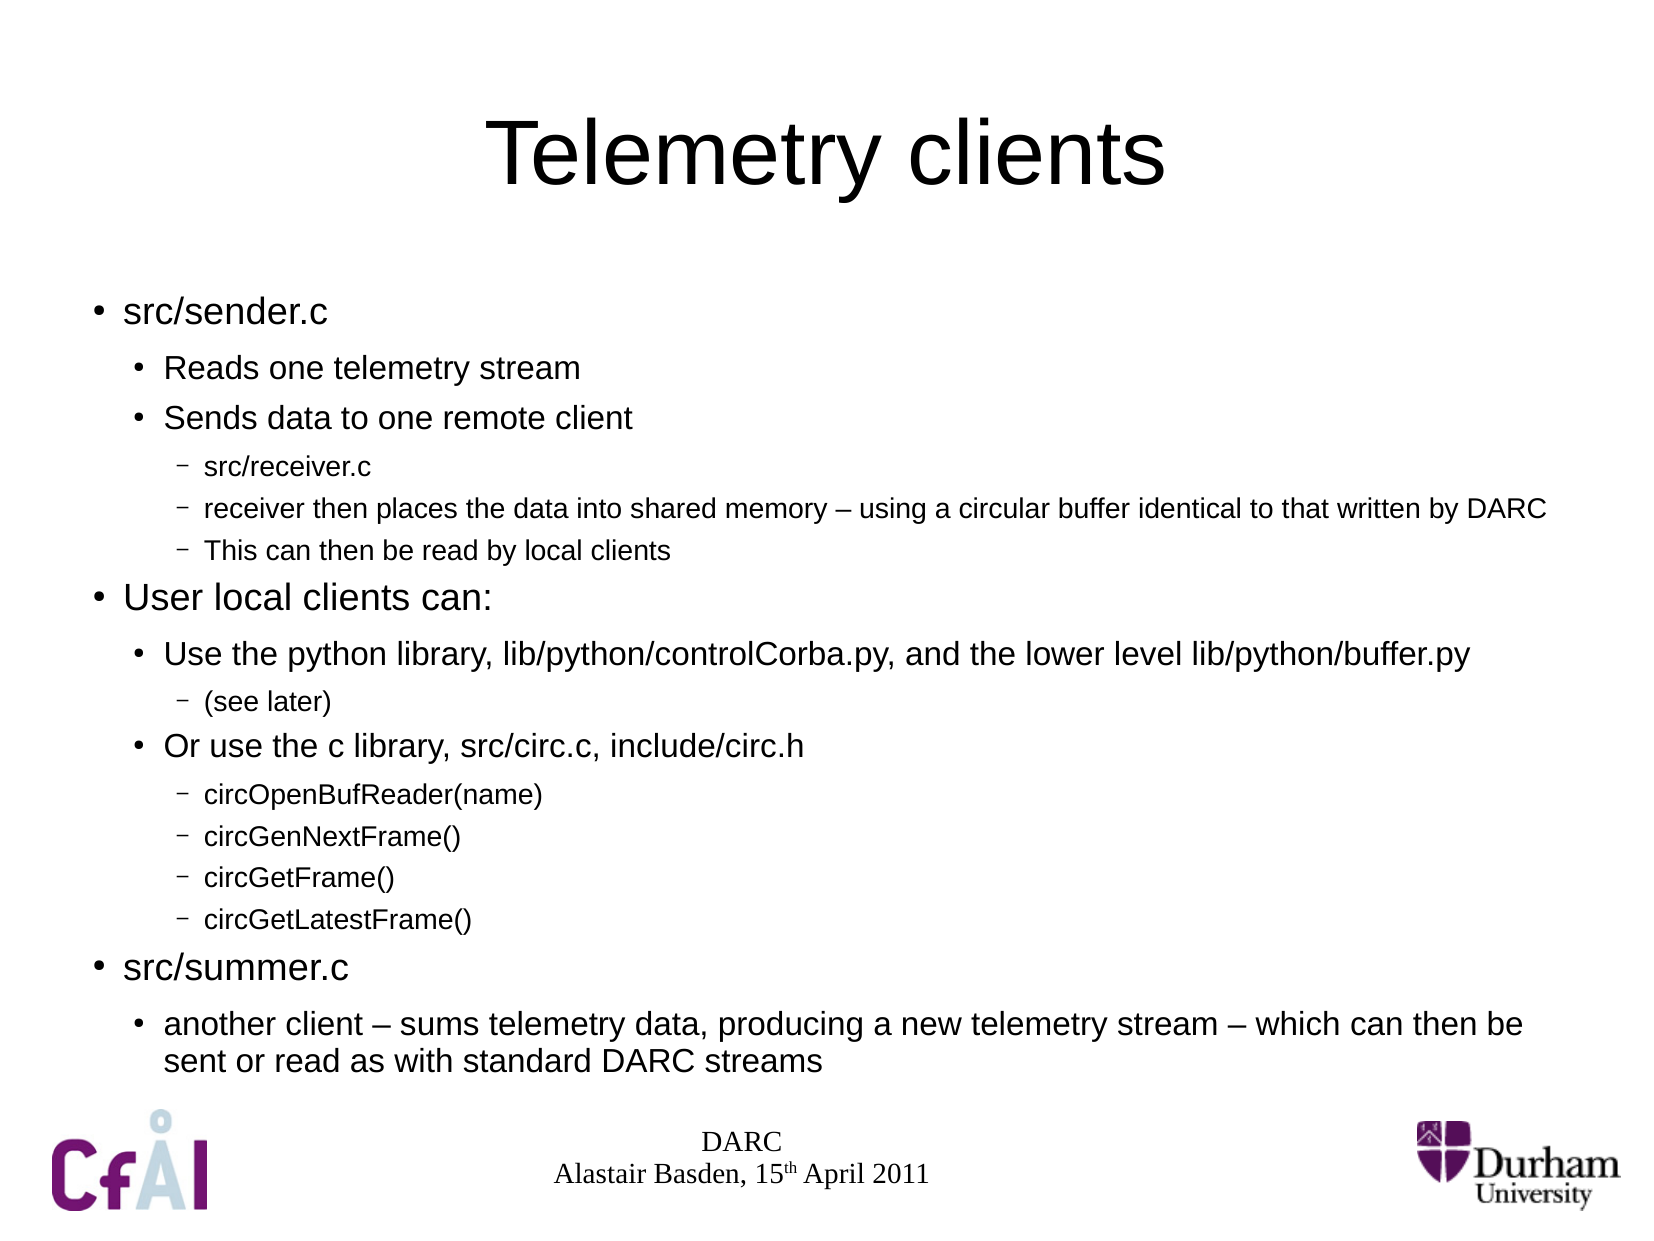

# Telemetry clients
src/sender.c
Reads one telemetry stream
Sends data to one remote client
src/receiver.c
receiver then places the data into shared memory – using a circular buffer identical to that written by DARC
This can then be read by local clients
User local clients can:
Use the python library, lib/python/controlCorba.py, and the lower level lib/python/buffer.py
(see later)
Or use the c library, src/circ.c, include/circ.h
circOpenBufReader(name)
circGenNextFrame()
circGetFrame()
circGetLatestFrame()
src/summer.c
another client – sums telemetry data, producing a new telemetry stream – which can then be sent or read as with standard DARC streams